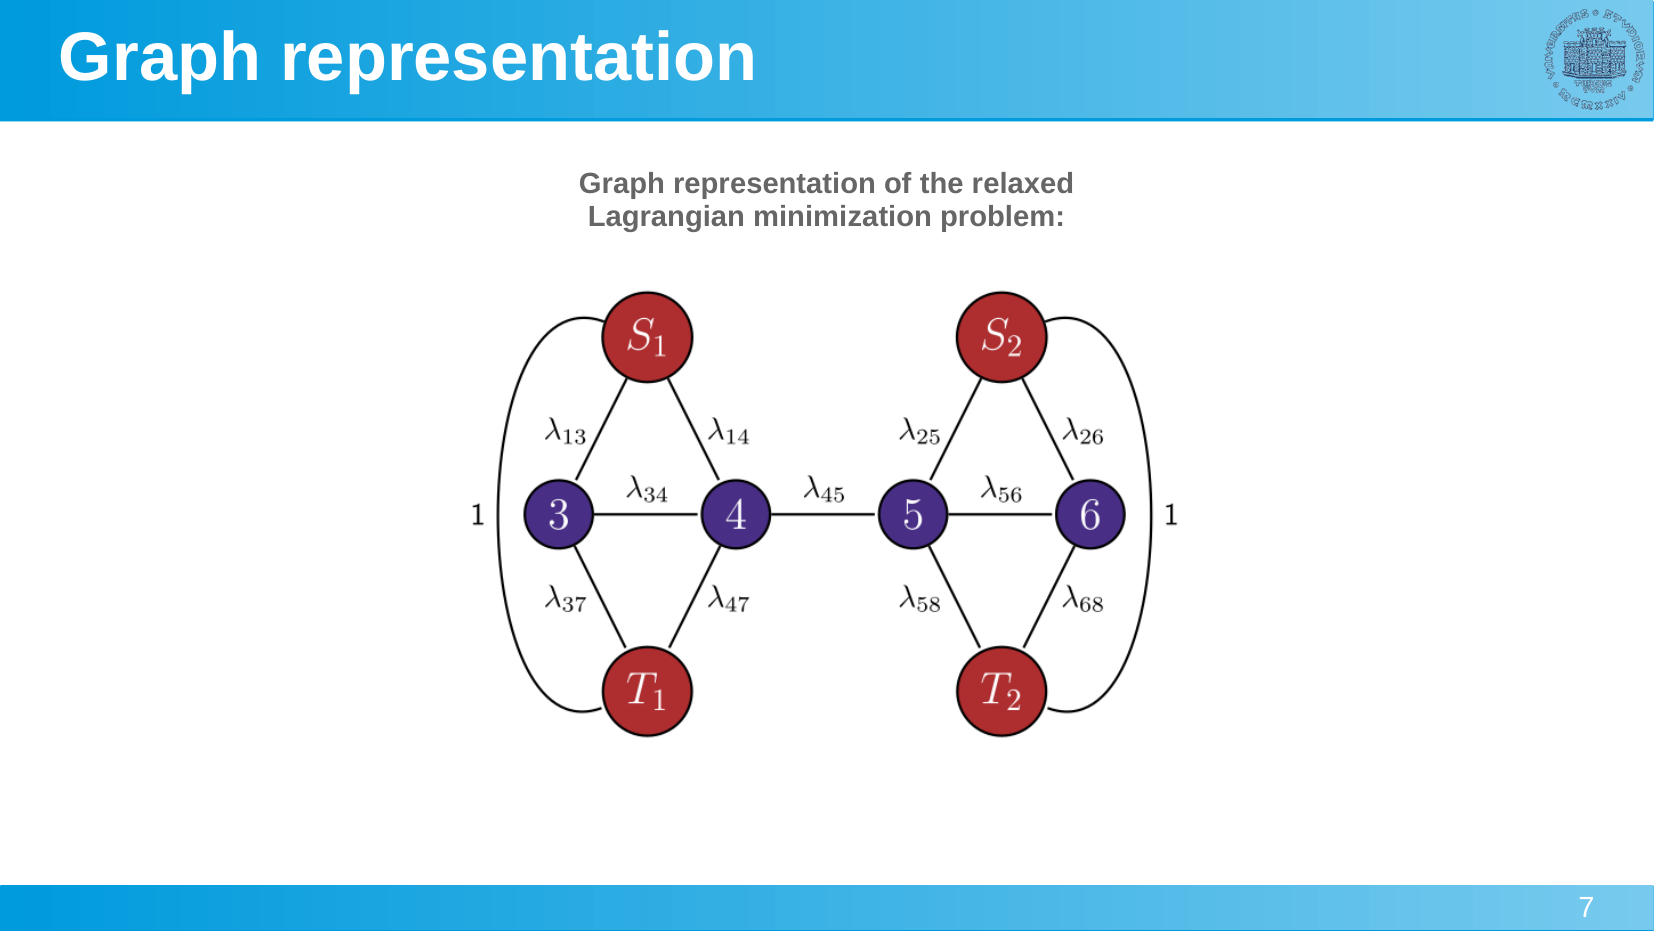

# Graph representation
Graph representation of the relaxed
Lagrangian minimization problem:
7